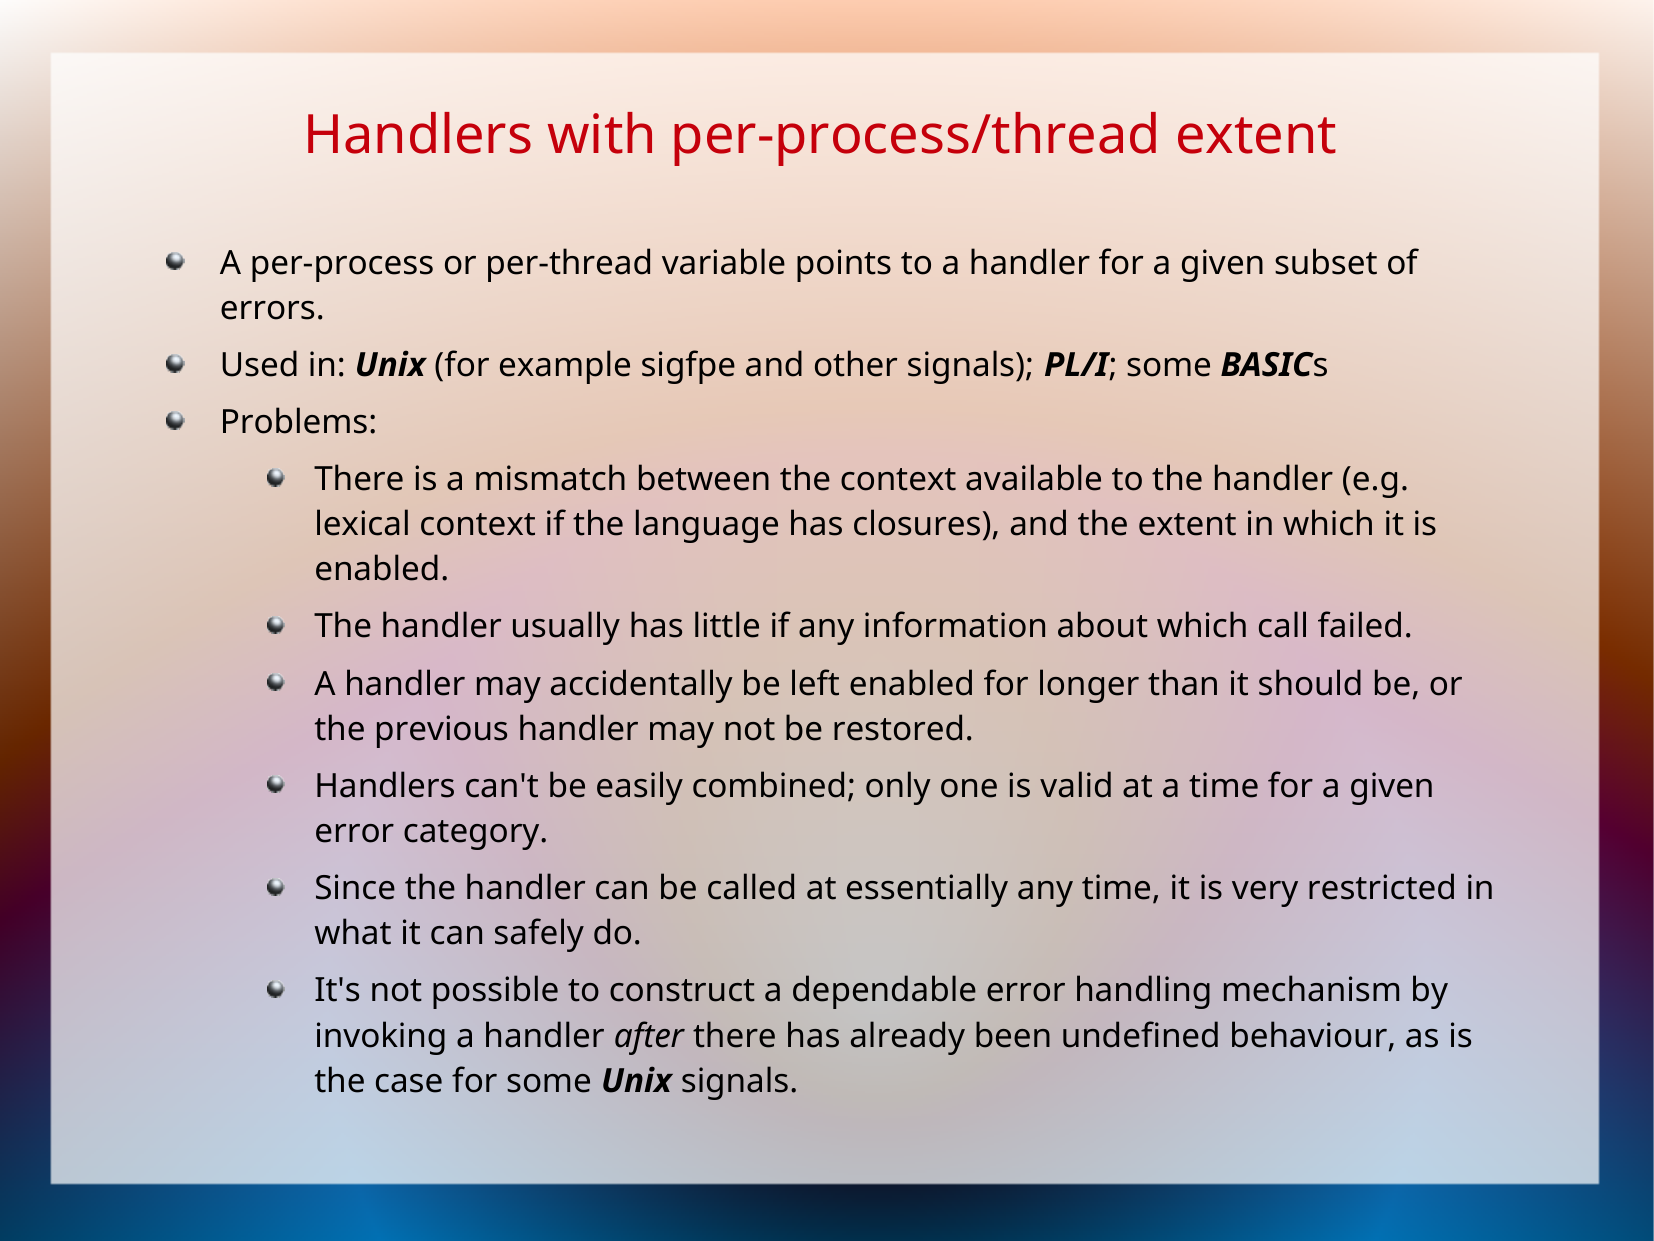

# Handlers with per-process/thread extent
A per-process or per-thread variable points to a handler for a given subset of errors.
Used in: Unix (for example sigfpe and other signals); PL/I; some BASICs
Problems:
There is a mismatch between the context available to the handler (e.g. lexical context if the language has closures), and the extent in which it is enabled.
The handler usually has little if any information about which call failed.
A handler may accidentally be left enabled for longer than it should be, or the previous handler may not be restored.
Handlers can't be easily combined; only one is valid at a time for a given error category.
Since the handler can be called at essentially any time, it is very restricted in what it can safely do.
It's not possible to construct a dependable error handling mechanism by invoking a handler after there has already been undefined behaviour, as is the case for some Unix signals.